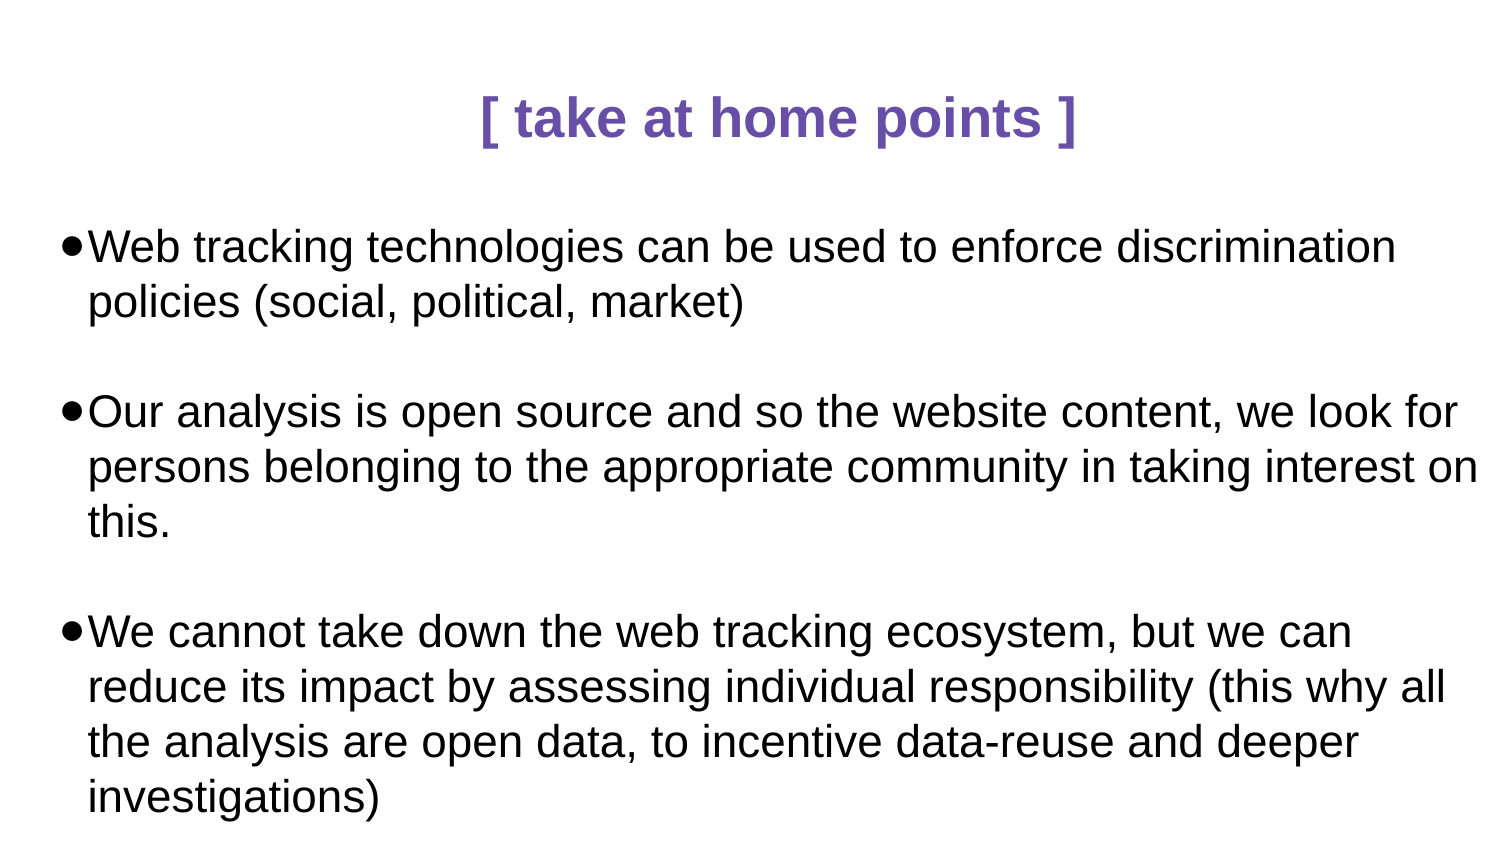

[ take at home points ]
Web tracking technologies can be used to enforce discrimination policies (social, political, market)
Our analysis is open source and so the website content, we look for persons belonging to the appropriate community in taking interest on this.
We cannot take down the web tracking ecosystem, but we can reduce its impact by assessing individual responsibility (this why all the analysis are open data, to incentive data-reuse and deeper investigations)